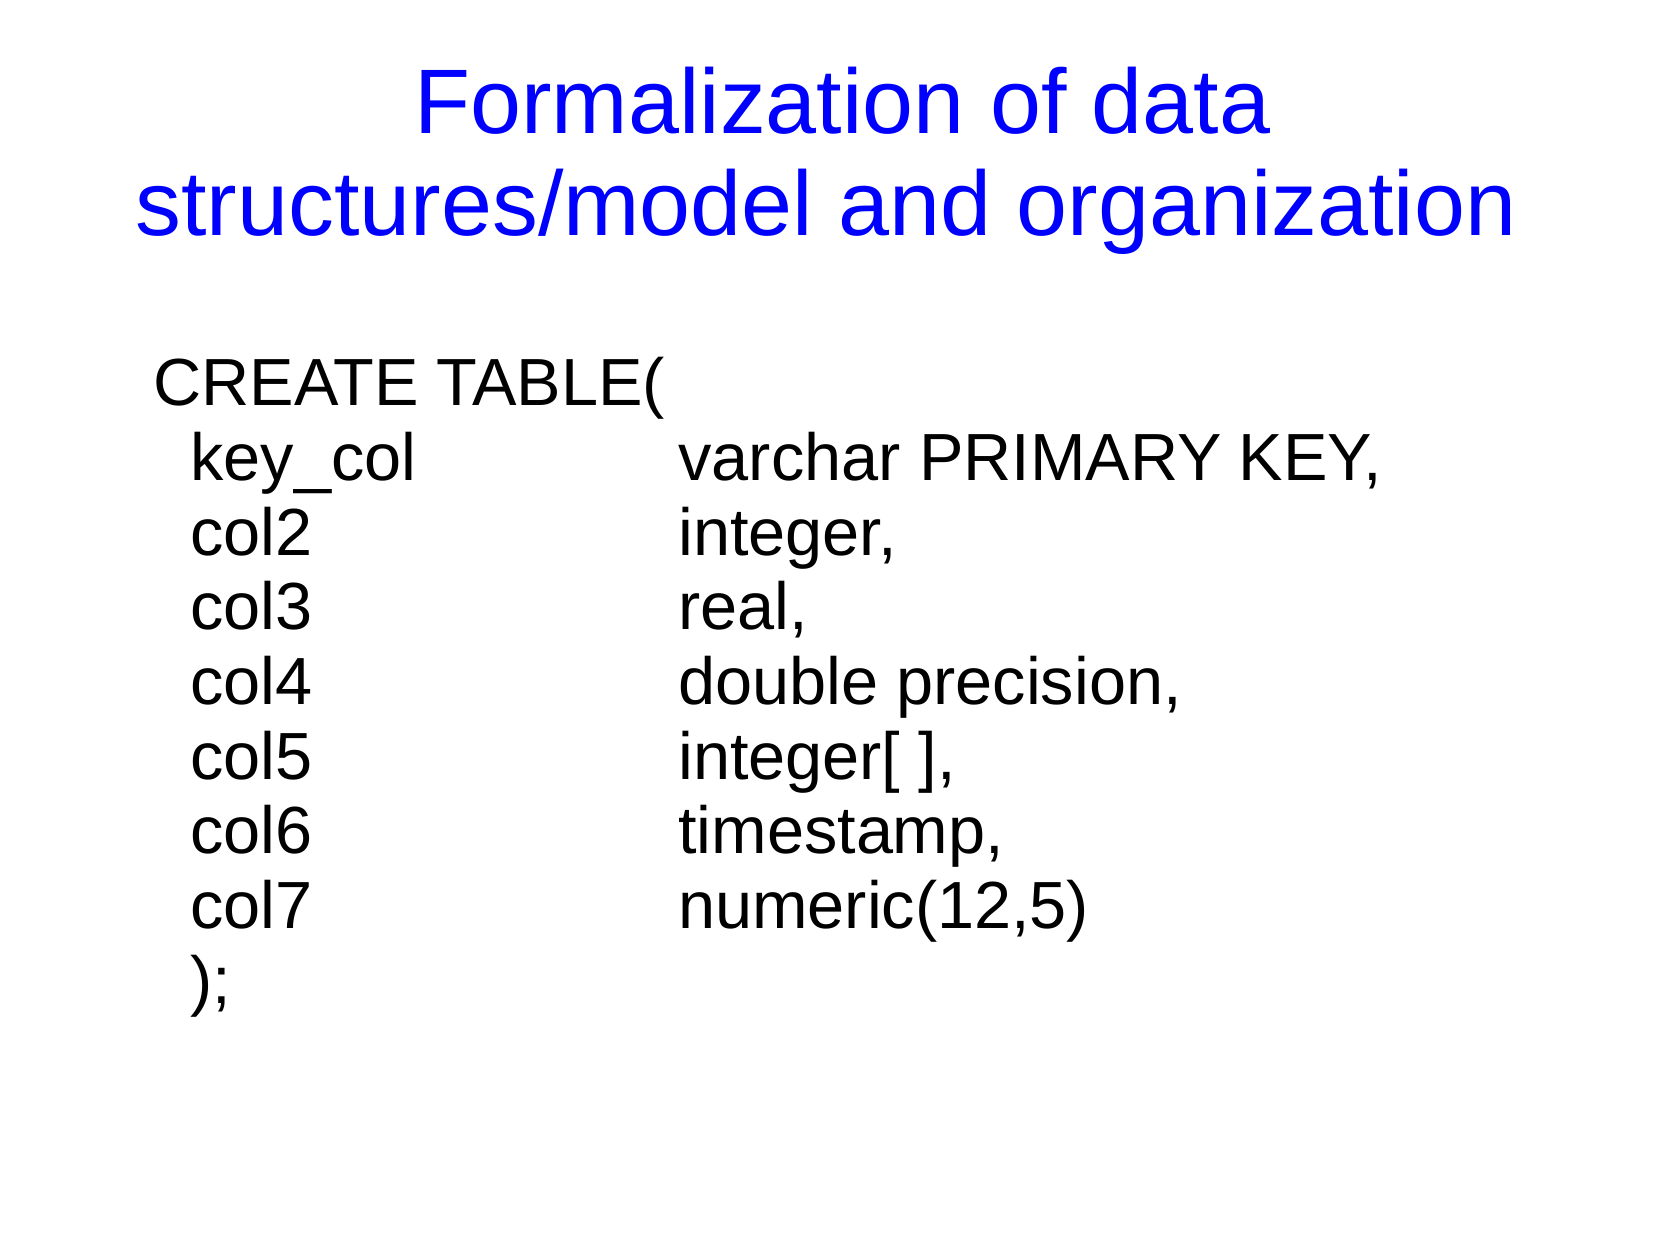

# Formalization of data structures/model and organization
CREATE TABLE(
 key_col				varchar PRIMARY KEY,
 col2					integer,
 col3					real,
 col4					double precision,
 col5					integer[ ],
 col6					timestamp,
 col7					numeric(12,5)
 );